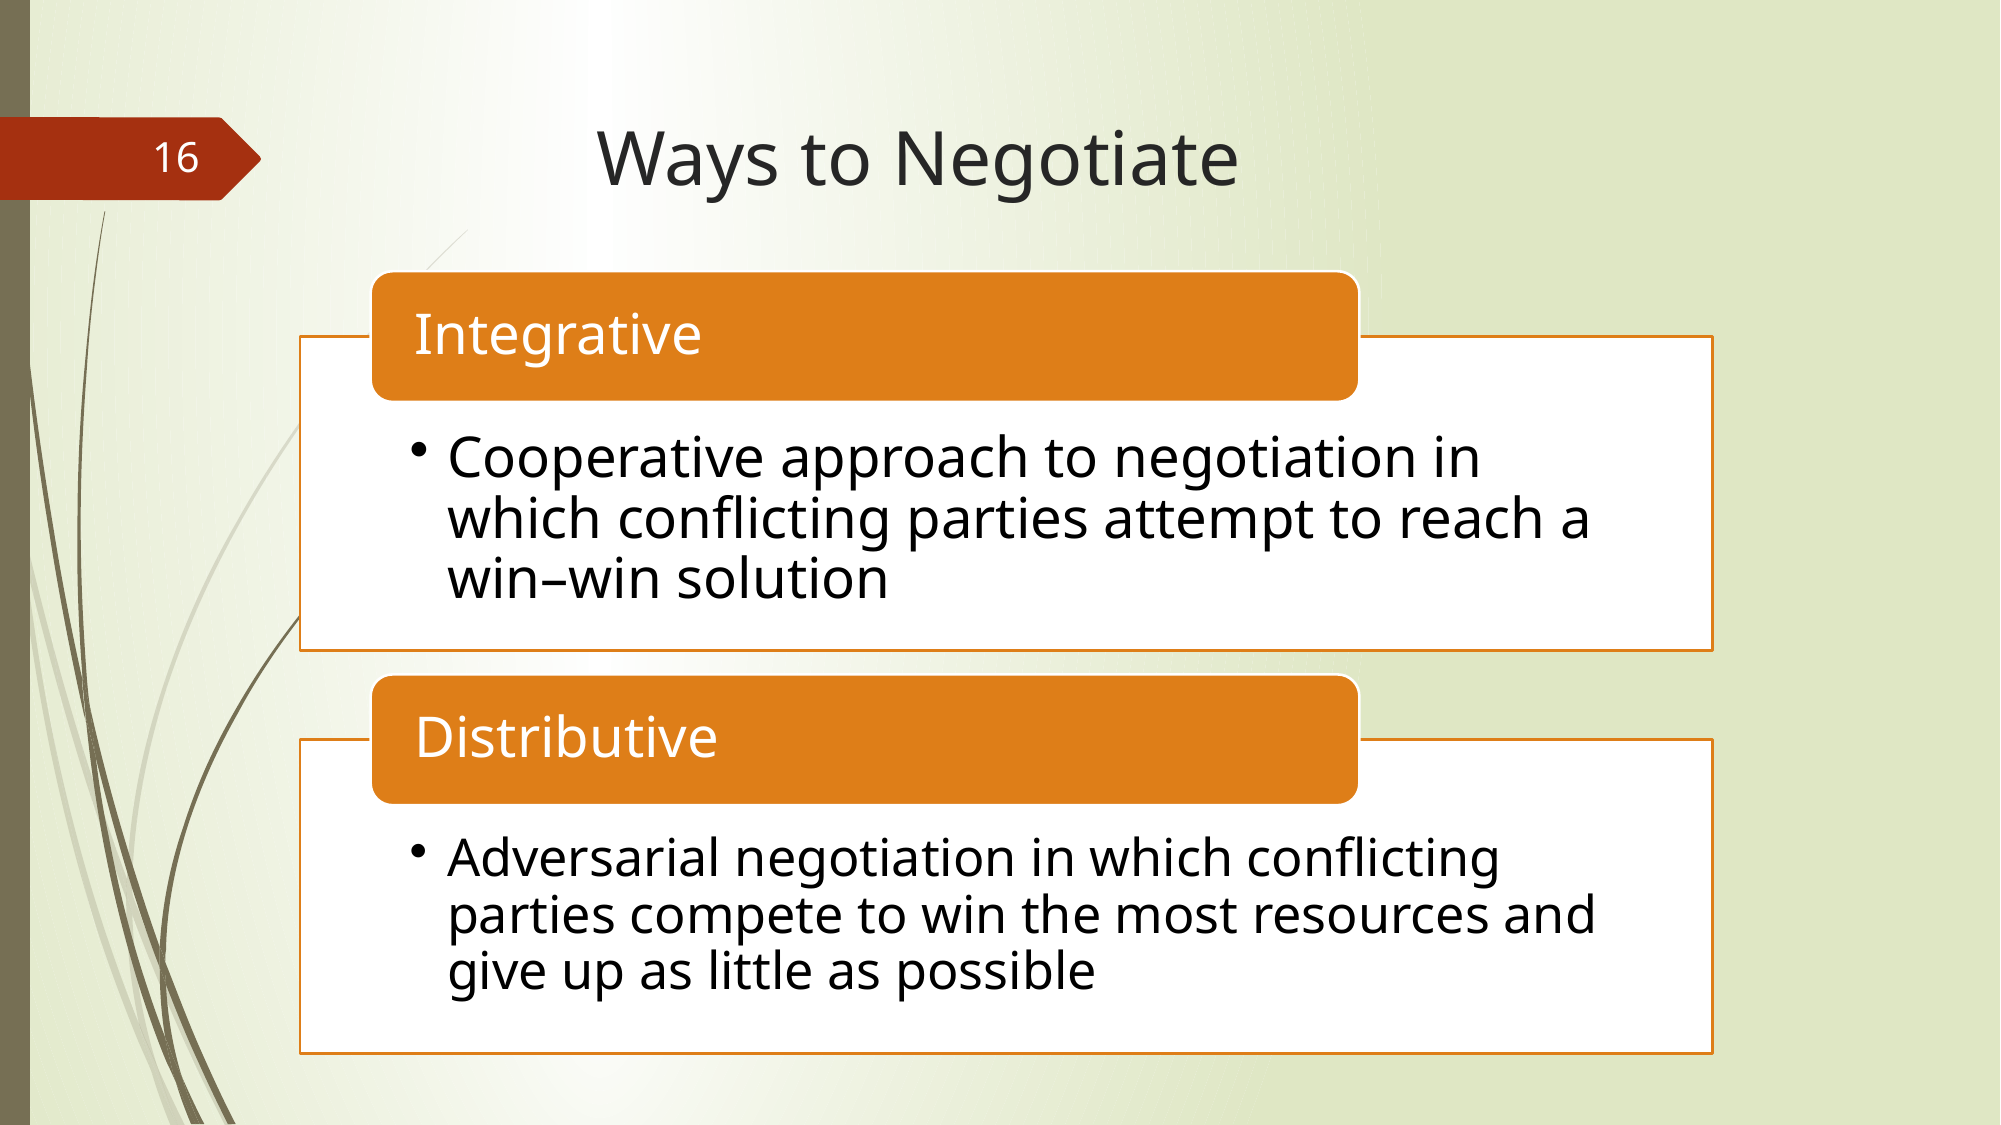

# Ways to Negotiate
Integrative
Cooperative approach to negotiation in which conflicting parties attempt to reach a win–win solution
Distributive
Adversarial negotiation in which conflicting parties compete to win the most resources and give up as little as possible